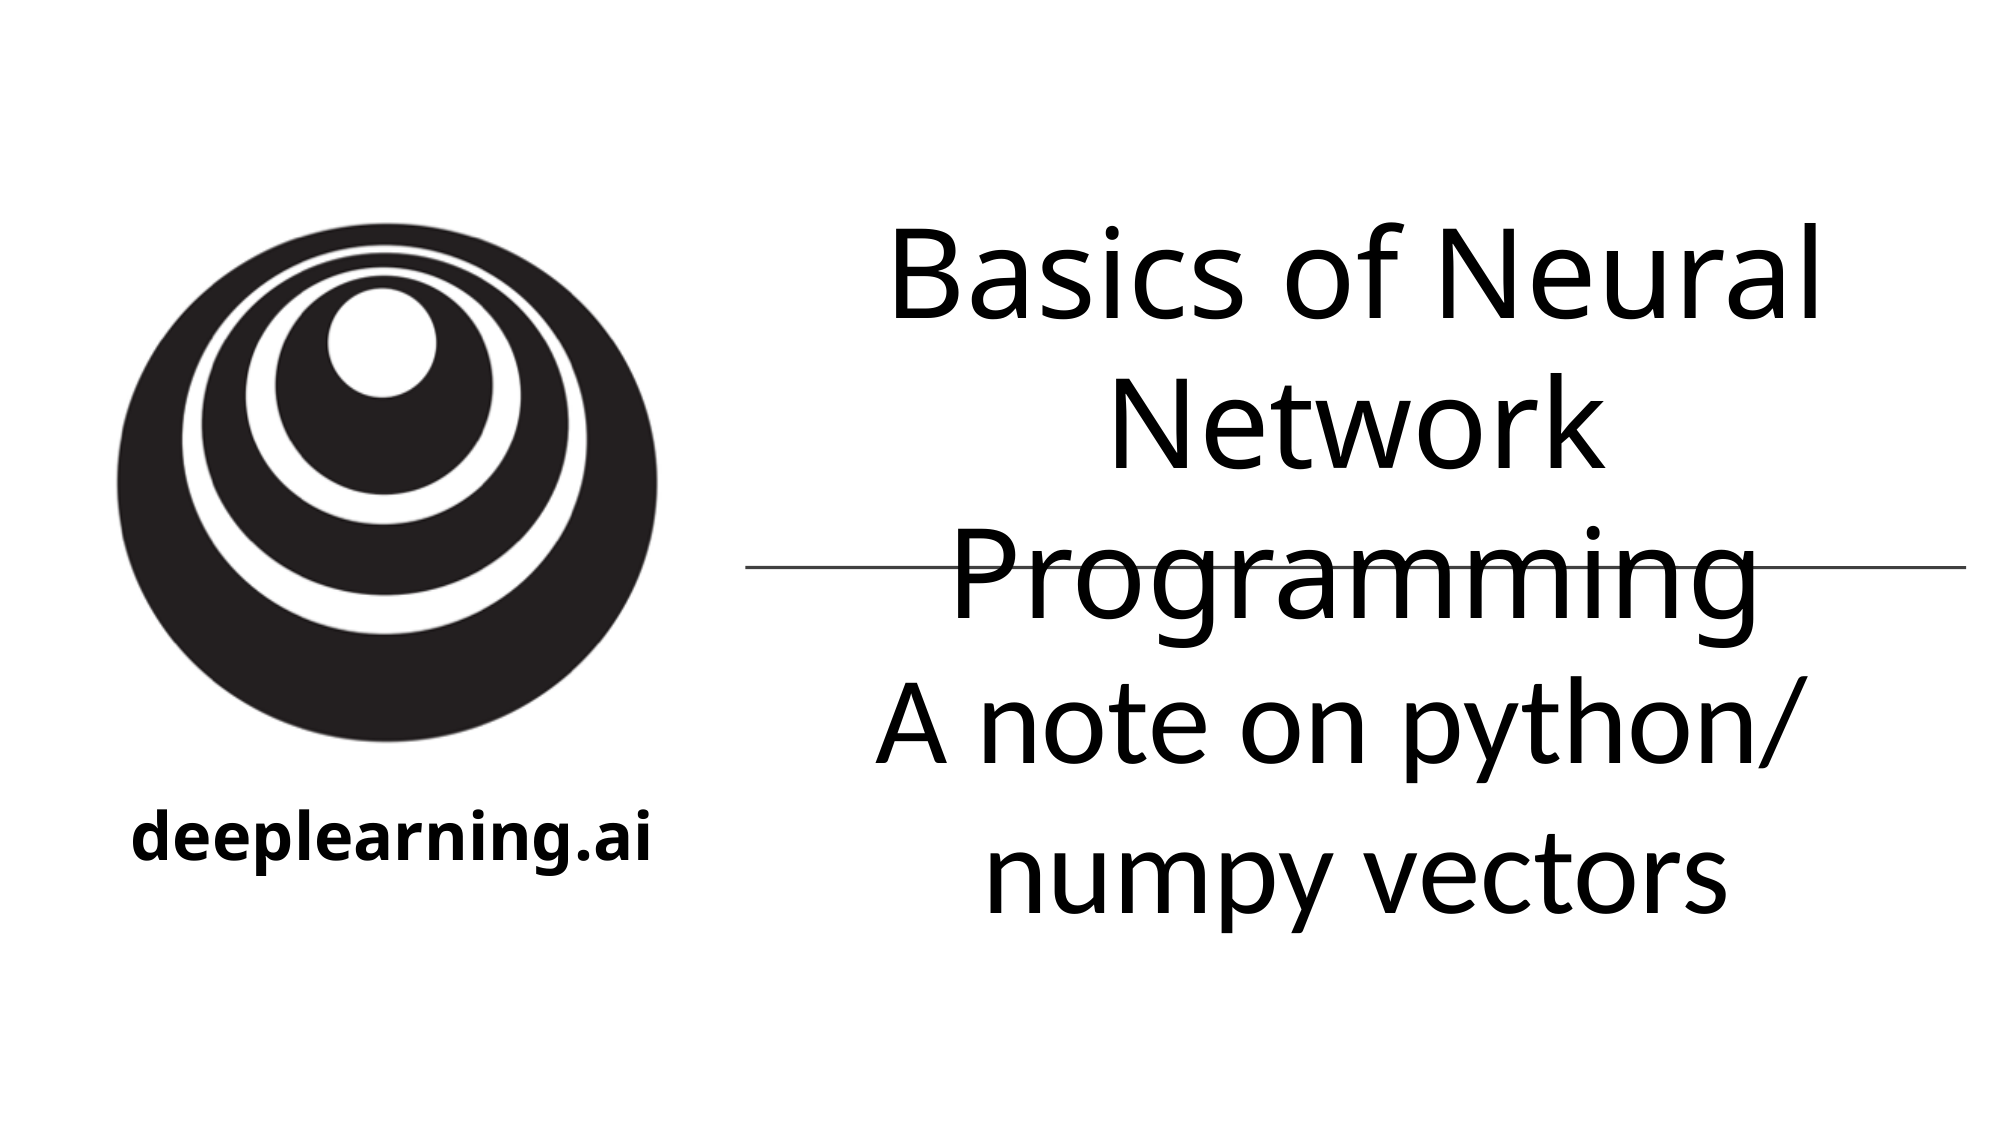

deeplearning.ai
Basics of Neural Network Programming
A note on python/
numpy vectors